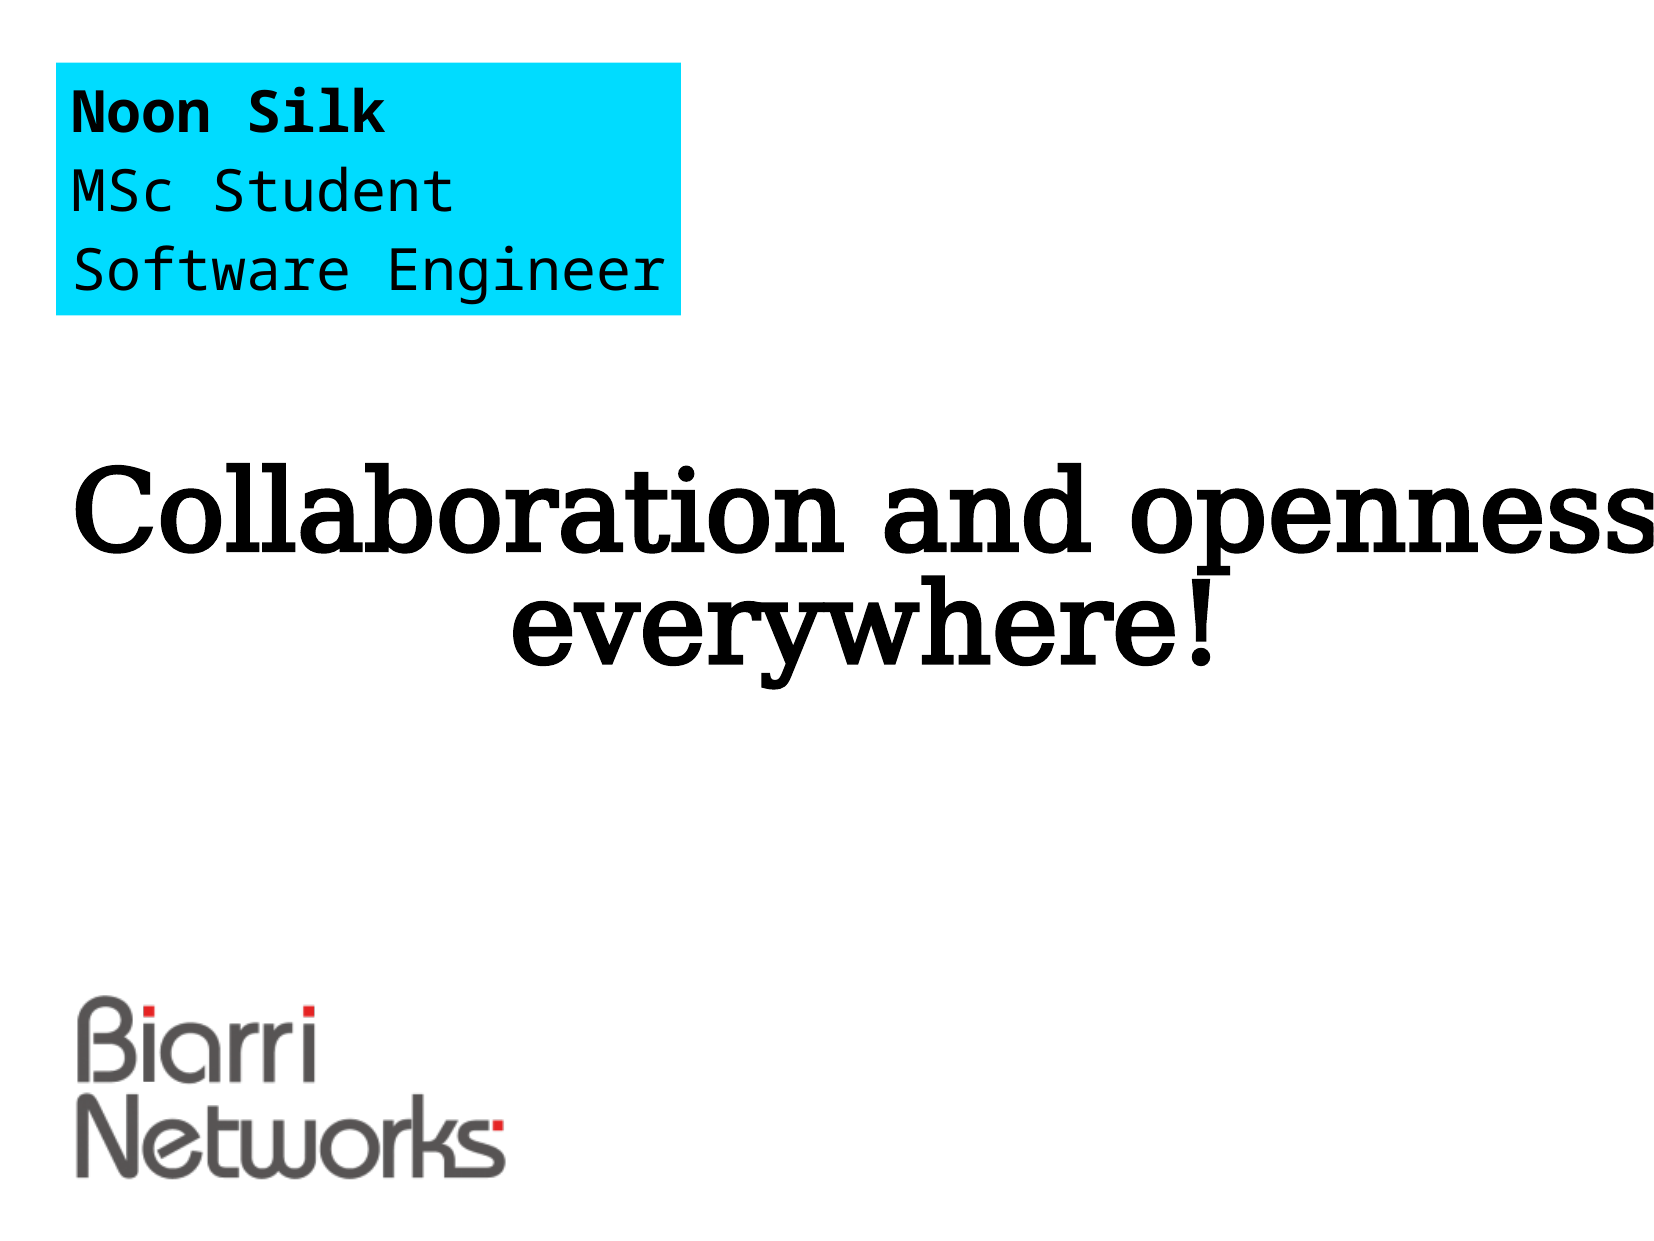

Noon Silk
MSc Student
Software Engineer
Collaboration and openness
everywhere!